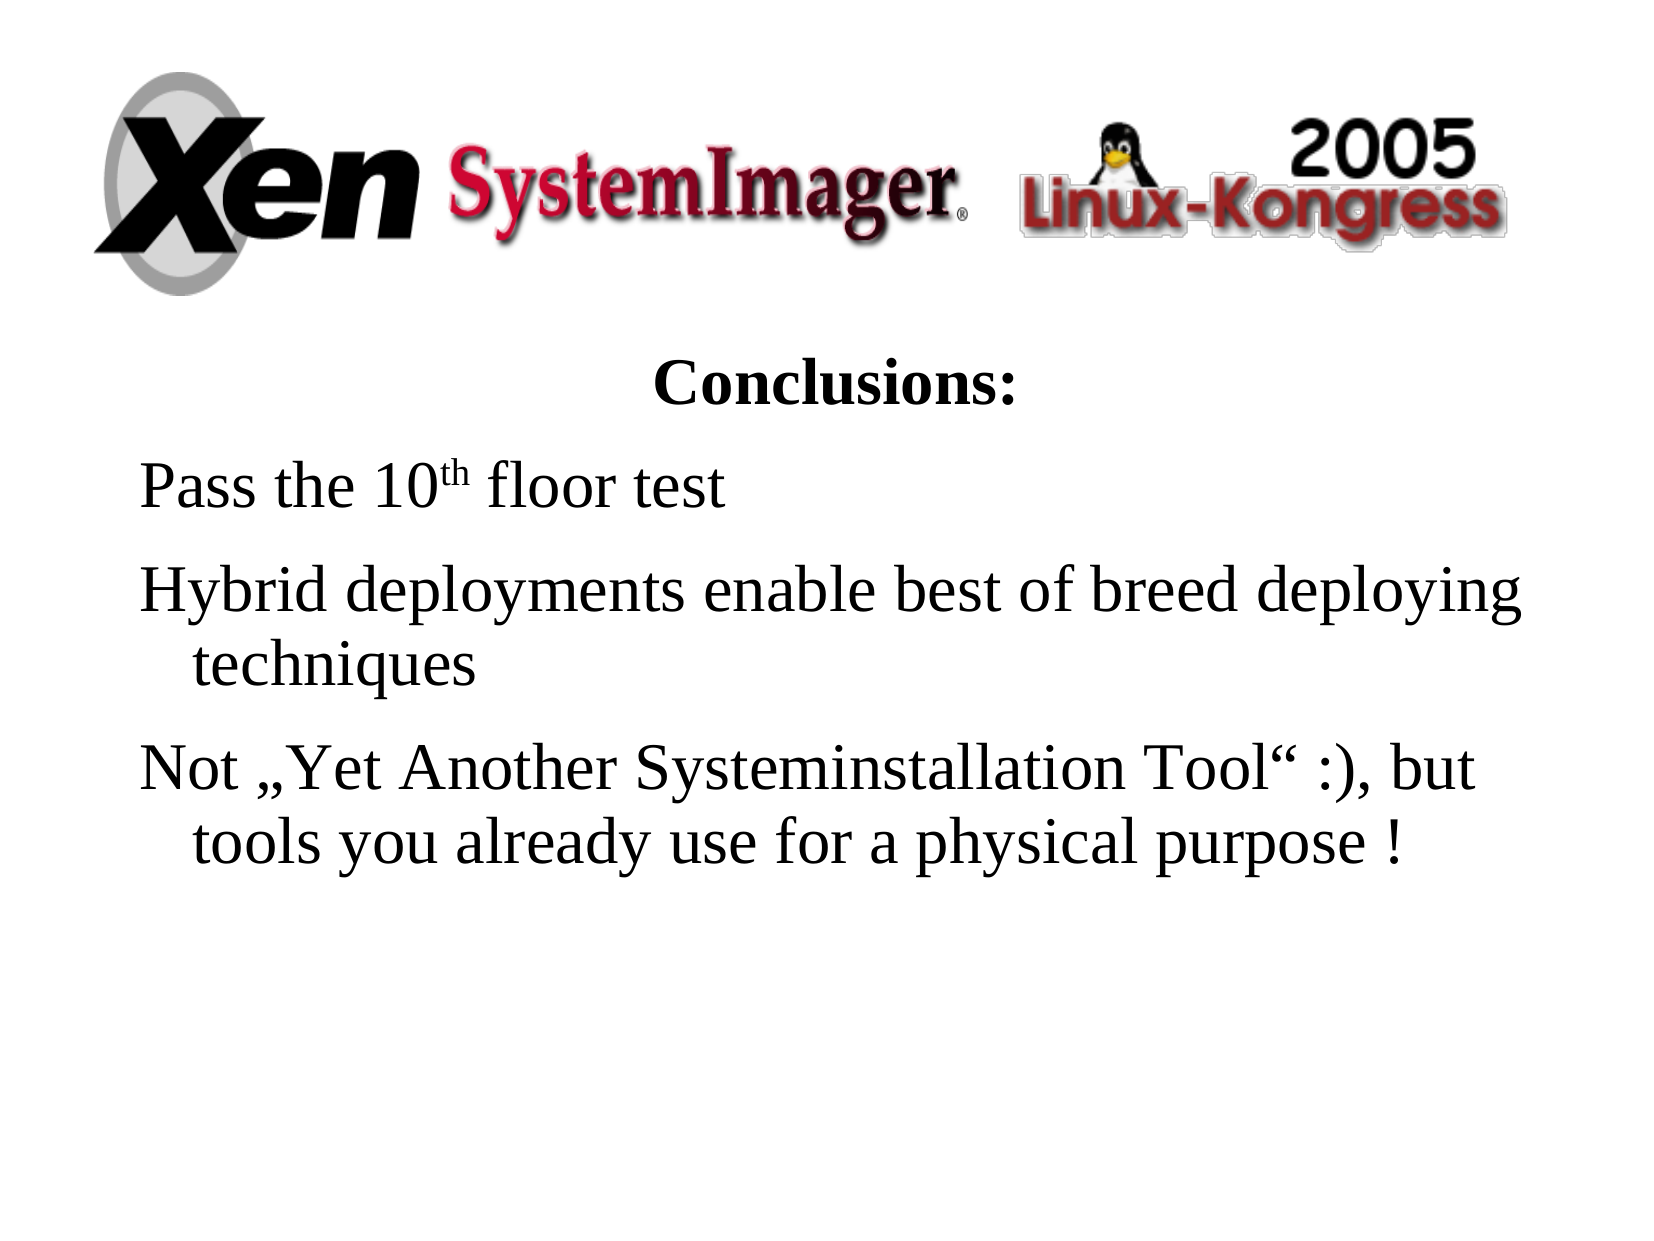

#
Conclusions:
Pass the 10th floor test
Hybrid deployments enable best of breed deploying techniques
Not „Yet Another Systeminstallation Tool“ :), but tools you already use for a physical purpose !